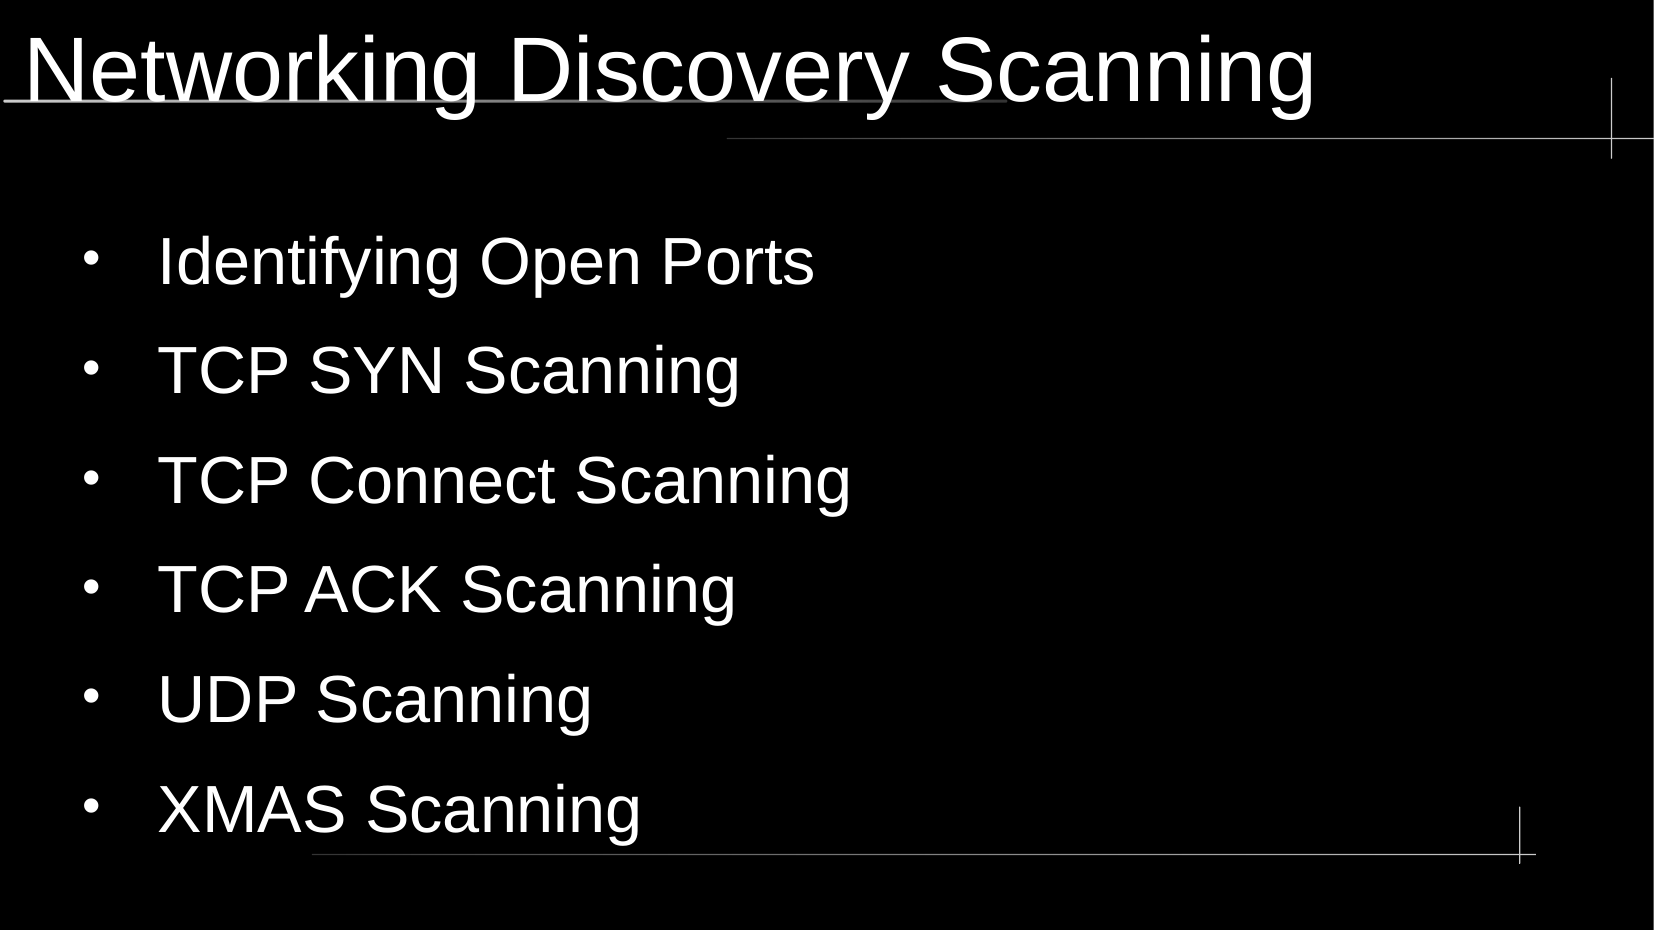

# Networking Discovery Scanning
Identifying Open Ports
TCP SYN Scanning
TCP Connect Scanning
TCP ACK Scanning
UDP Scanning
XMAS Scanning